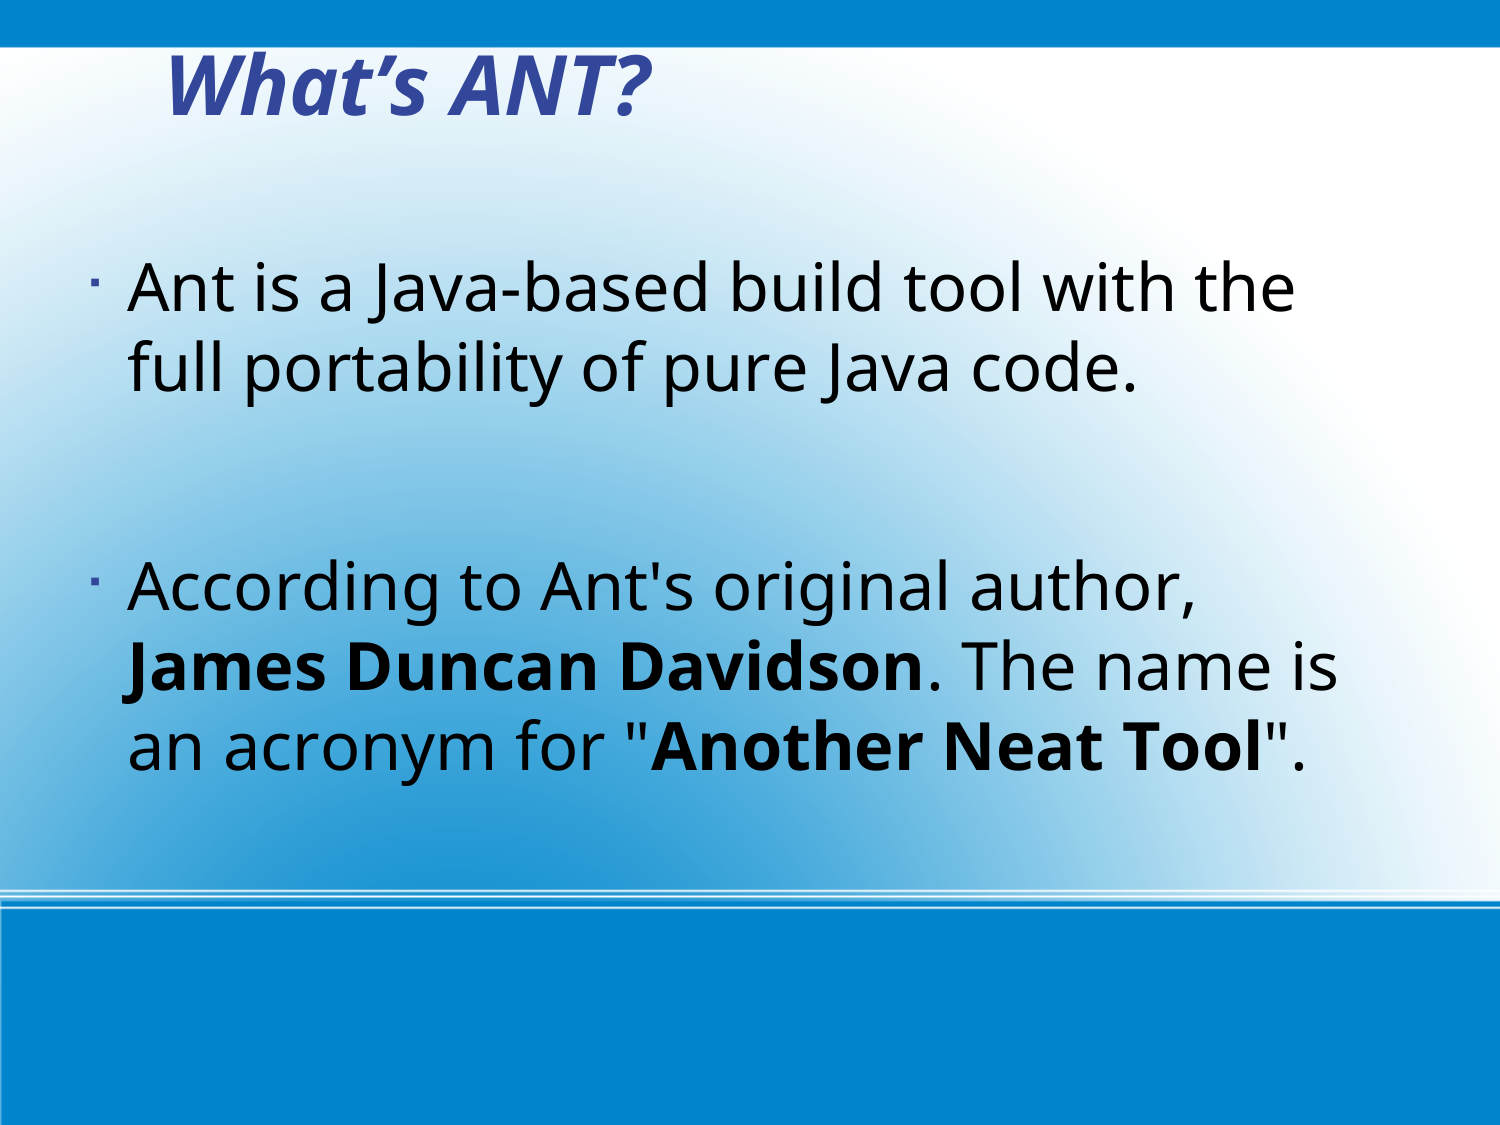

# What’s ANT?
Ant is a Java-based build tool with the full portability of pure Java code.
According to Ant's original author, James Duncan Davidson. The name is an acronym for "Another Neat Tool".